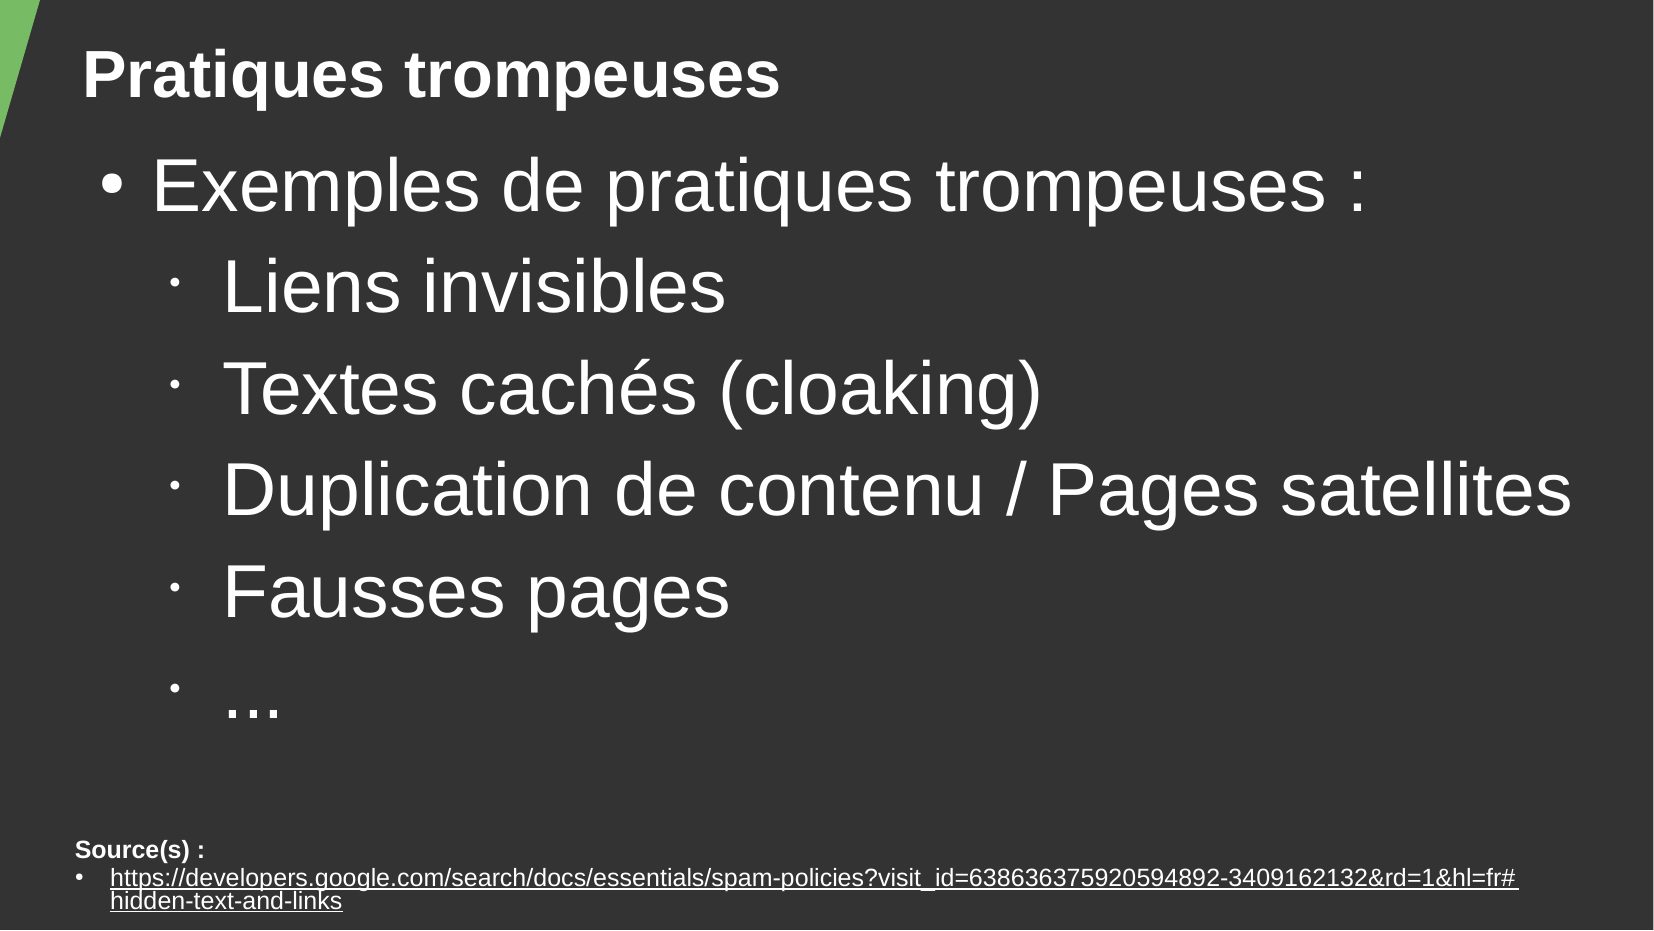

# Pratiques trompeuses
Exemples de pratiques trompeuses :
Liens invisibles
Textes cachés (cloaking)
Duplication de contenu / Pages satellites
Fausses pages
...
Source(s) :
https://developers.google.com/search/docs/essentials/spam-policies?visit_id=638636375920594892-3409162132&rd=1&hl=fr#hidden-text-and-links